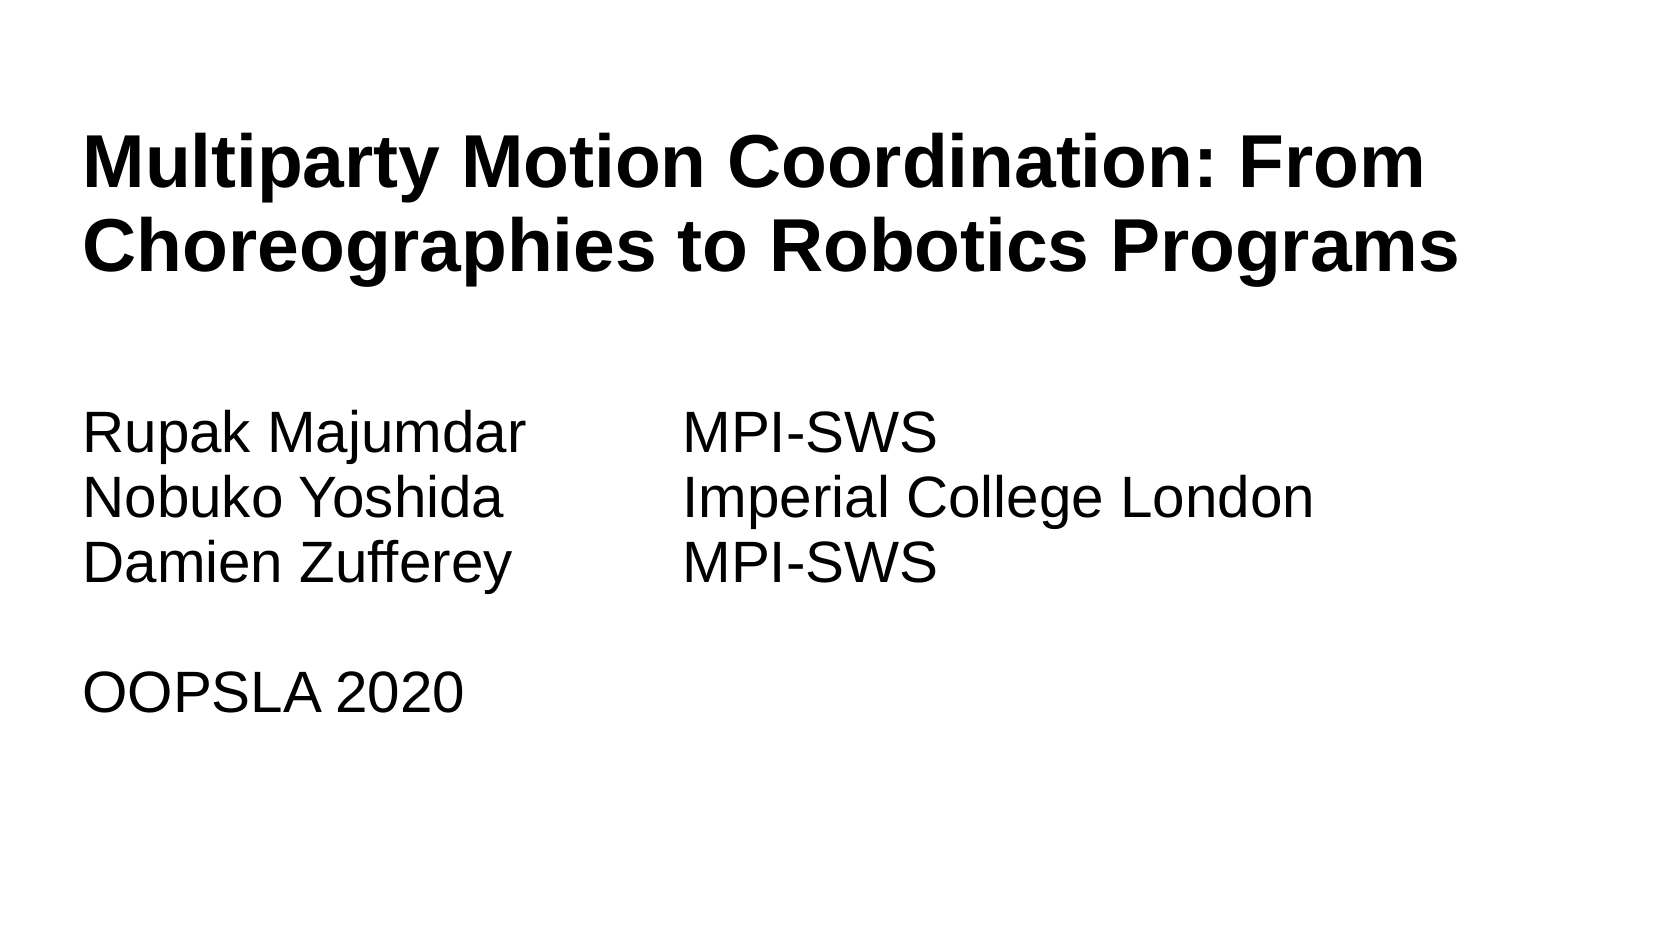

# Multiparty Motion Coordination: From Choreographies to Robotics Programs
Rupak Majumdar 		MPI-SWS
Nobuko Yoshida	 		Imperial College London
Damien Zufferey			MPI-SWS
OOPSLA 2020